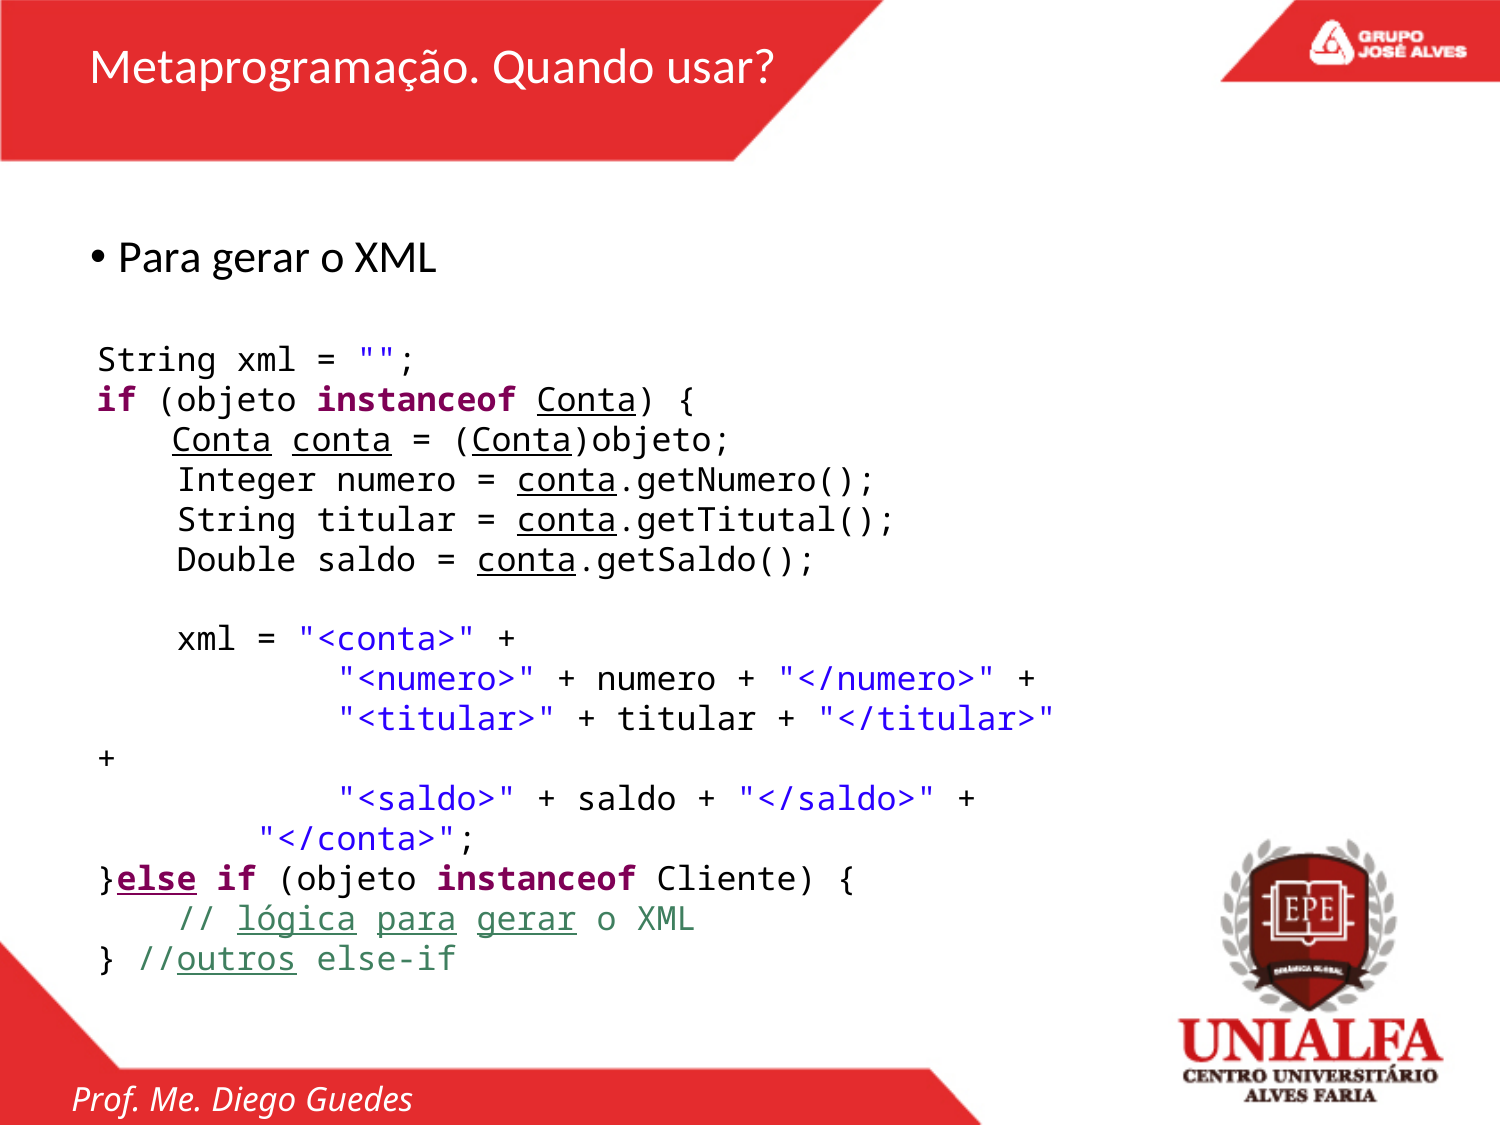

Metaprogramação. Quando usar?
# Para gerar o XML
String xml = "";
if (objeto instanceof Conta) {
	Conta conta = (Conta)objeto;
 Integer numero = conta.getNumero();
 String titular = conta.getTitutal();
 Double saldo = conta.getSaldo();
 xml = "<conta>" +
 "<numero>" + numero + "</numero>" +
 "<titular>" + titular + "</titular>" +
 "<saldo>" + saldo + "</saldo>" +
 "</conta>";
}else if (objeto instanceof Cliente) {
 // lógica para gerar o XML
} //outros else-if
Prof. Me. Diego Guedes